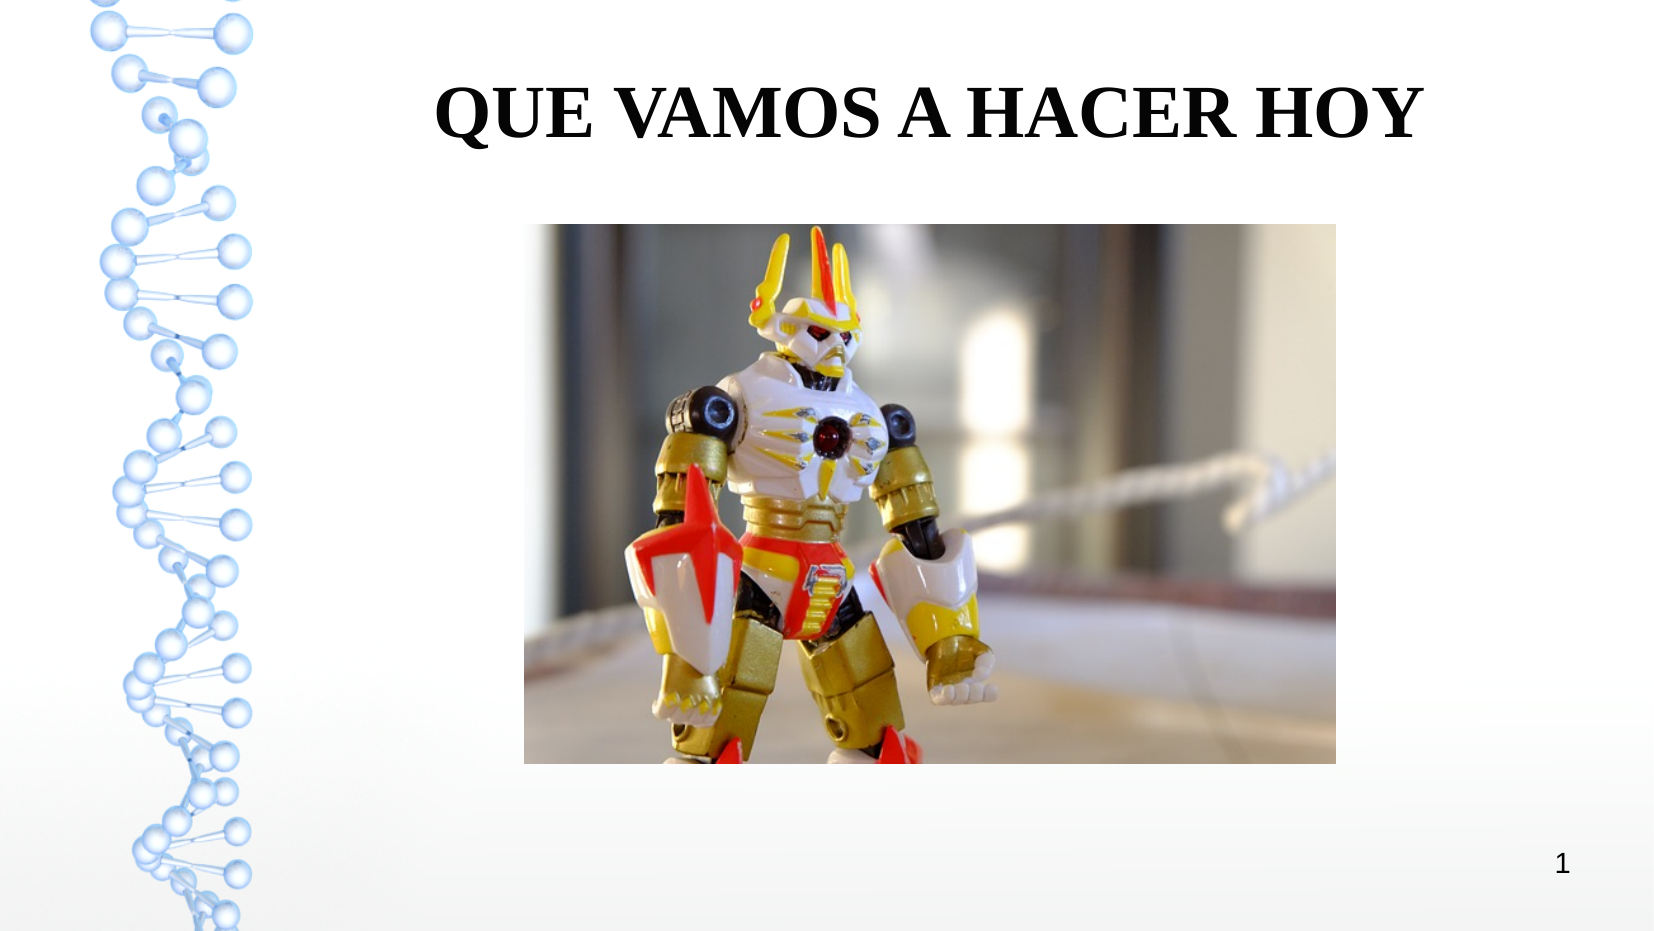

# QUE VAMOS A HACER HOY
1